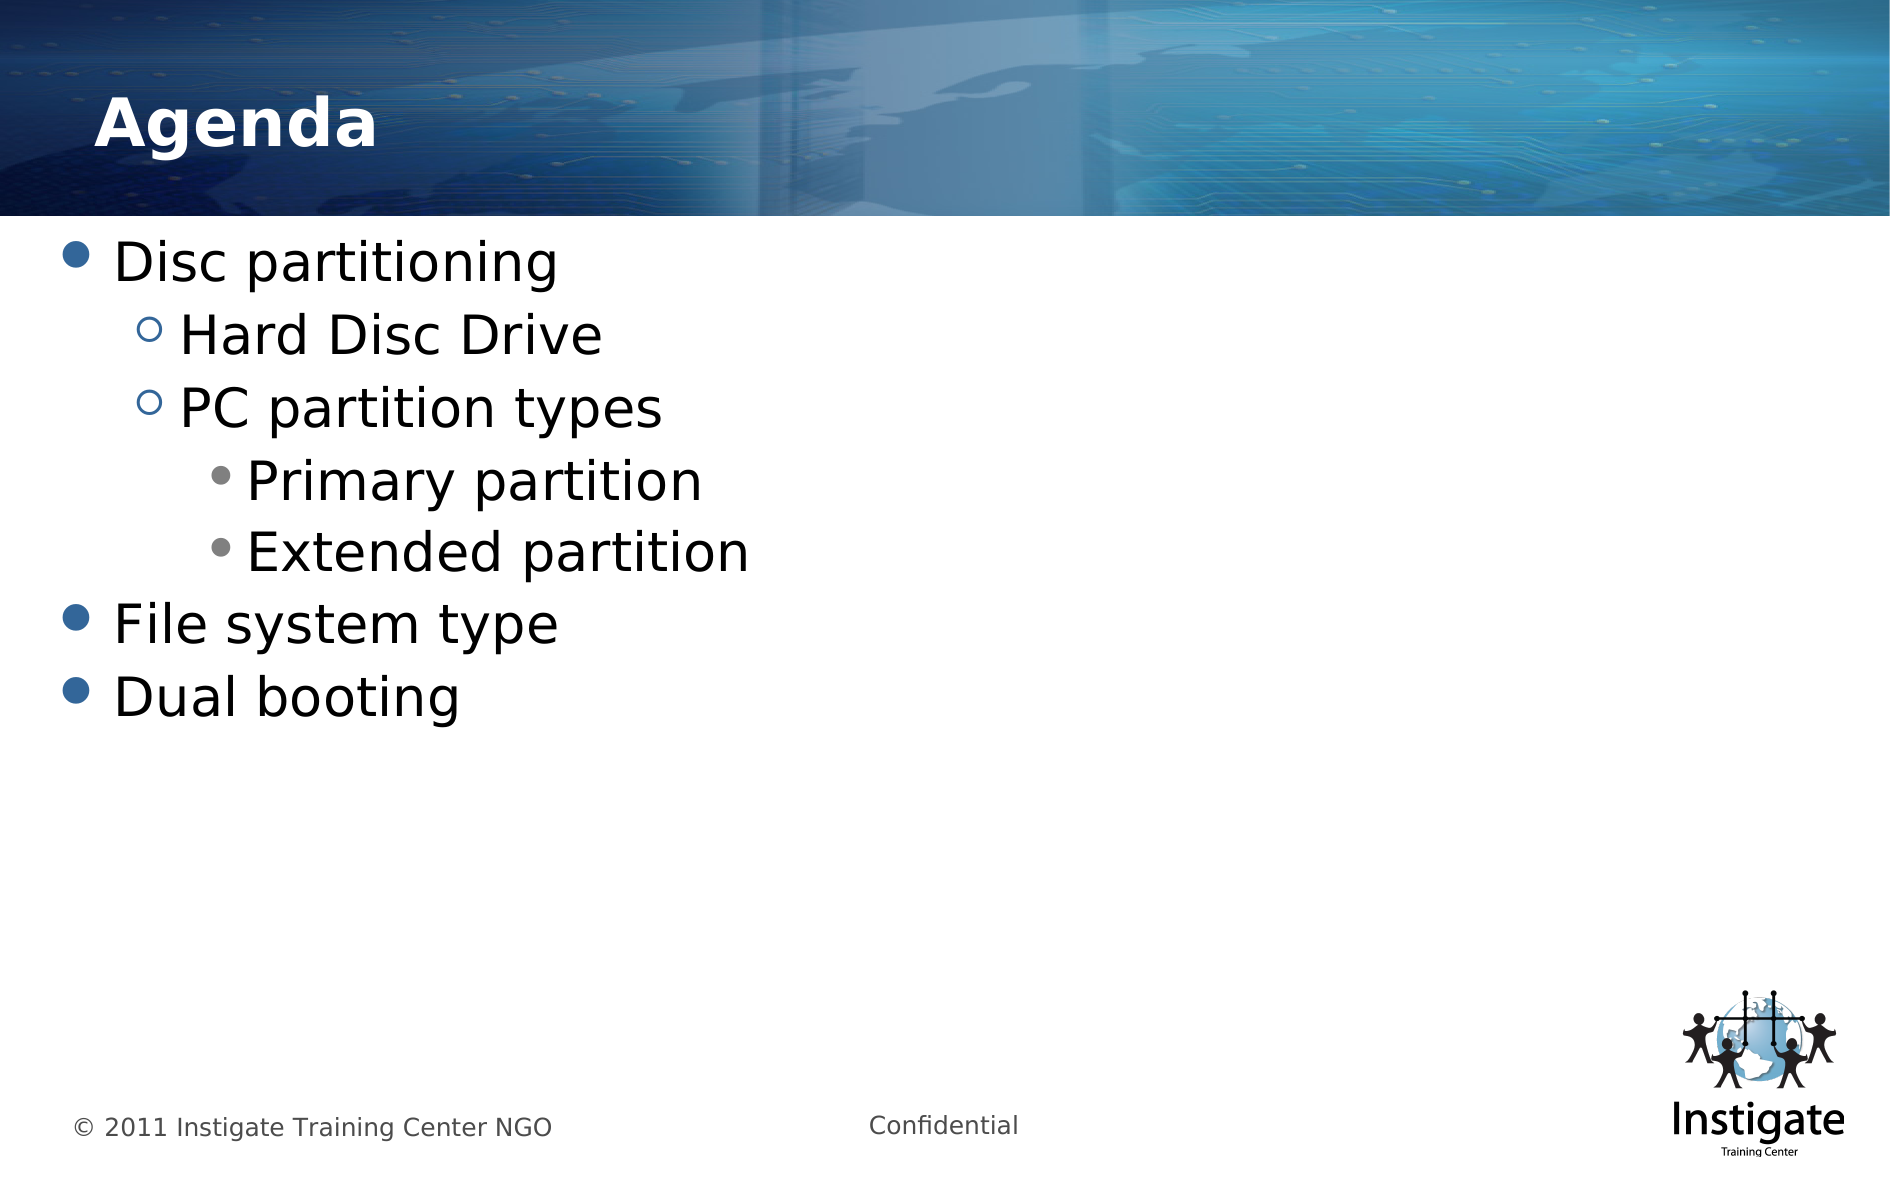

Agenda
# Disc partitioning
Hard Disc Drive
PC partition types
Primary partition
Extended partition
File system type
Dual booting